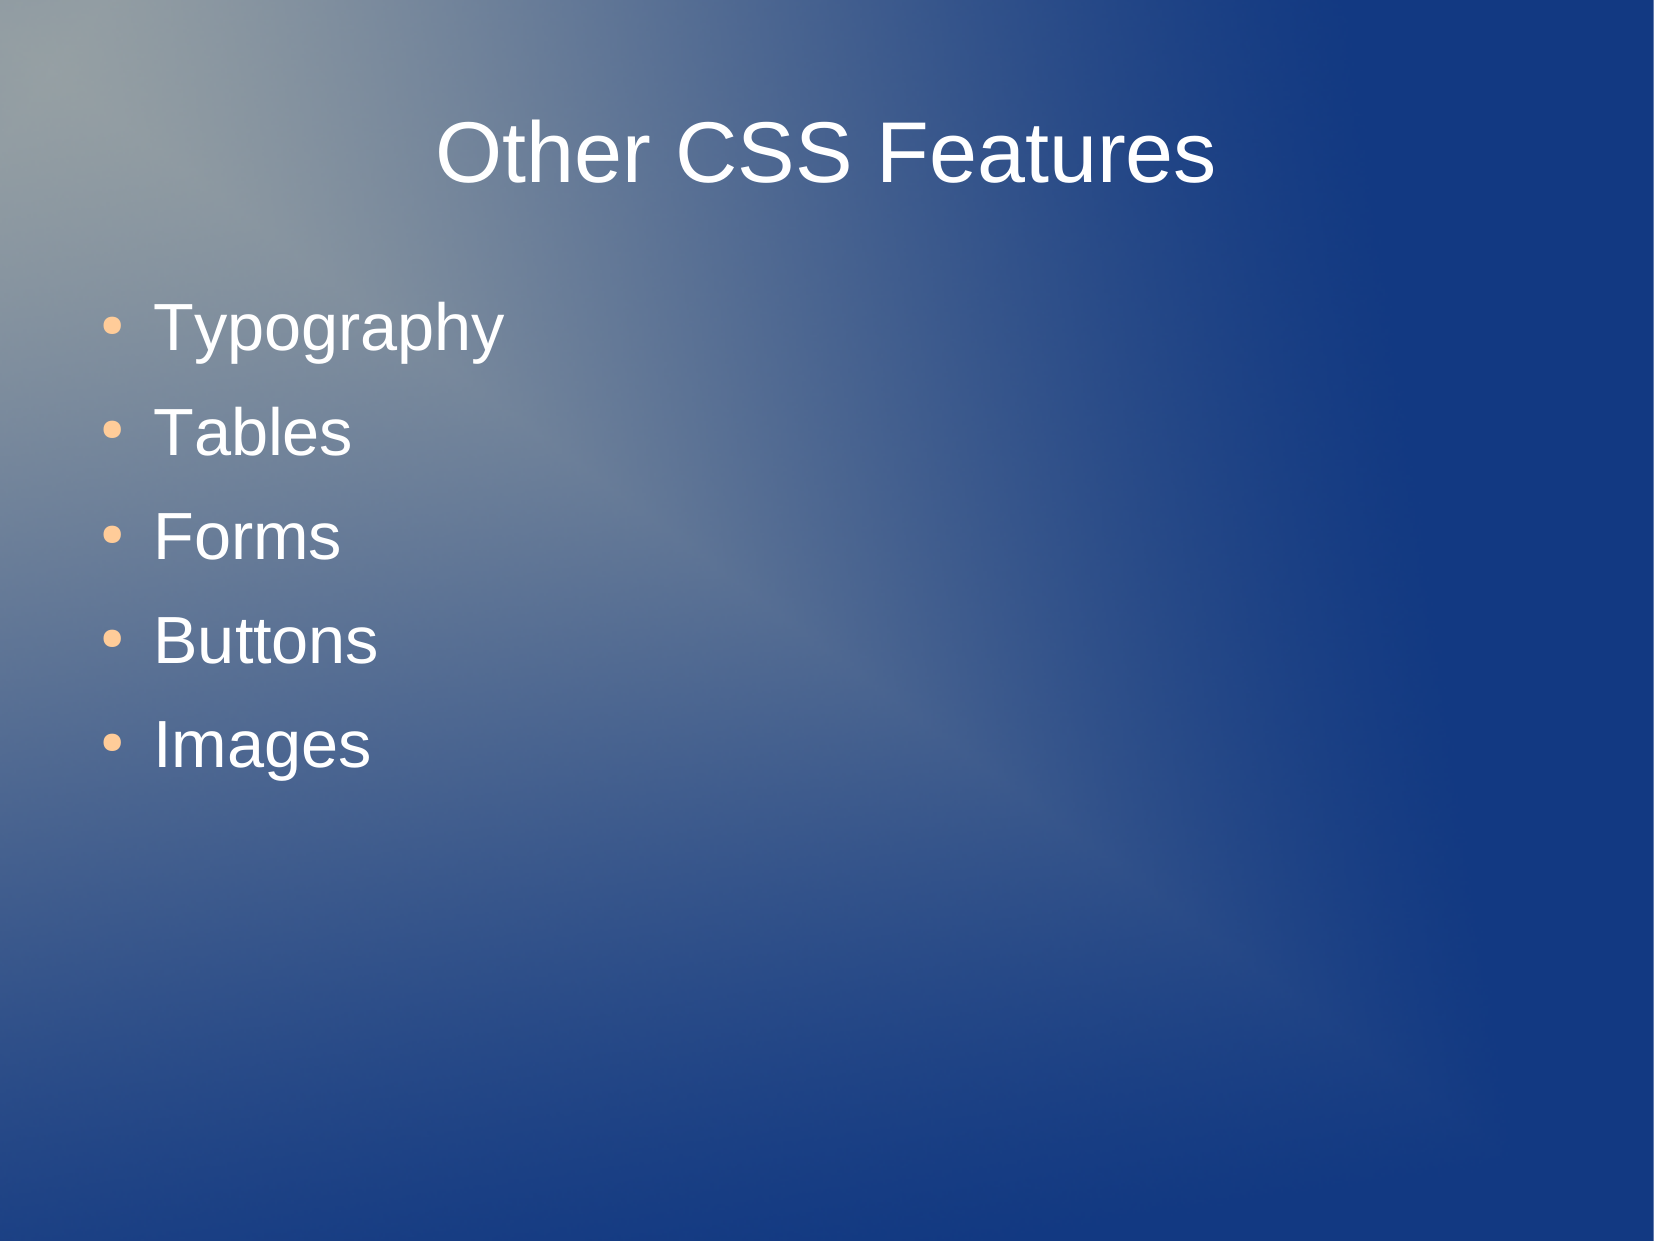

# Other CSS Features
Typography
Tables
Forms
Buttons
Images